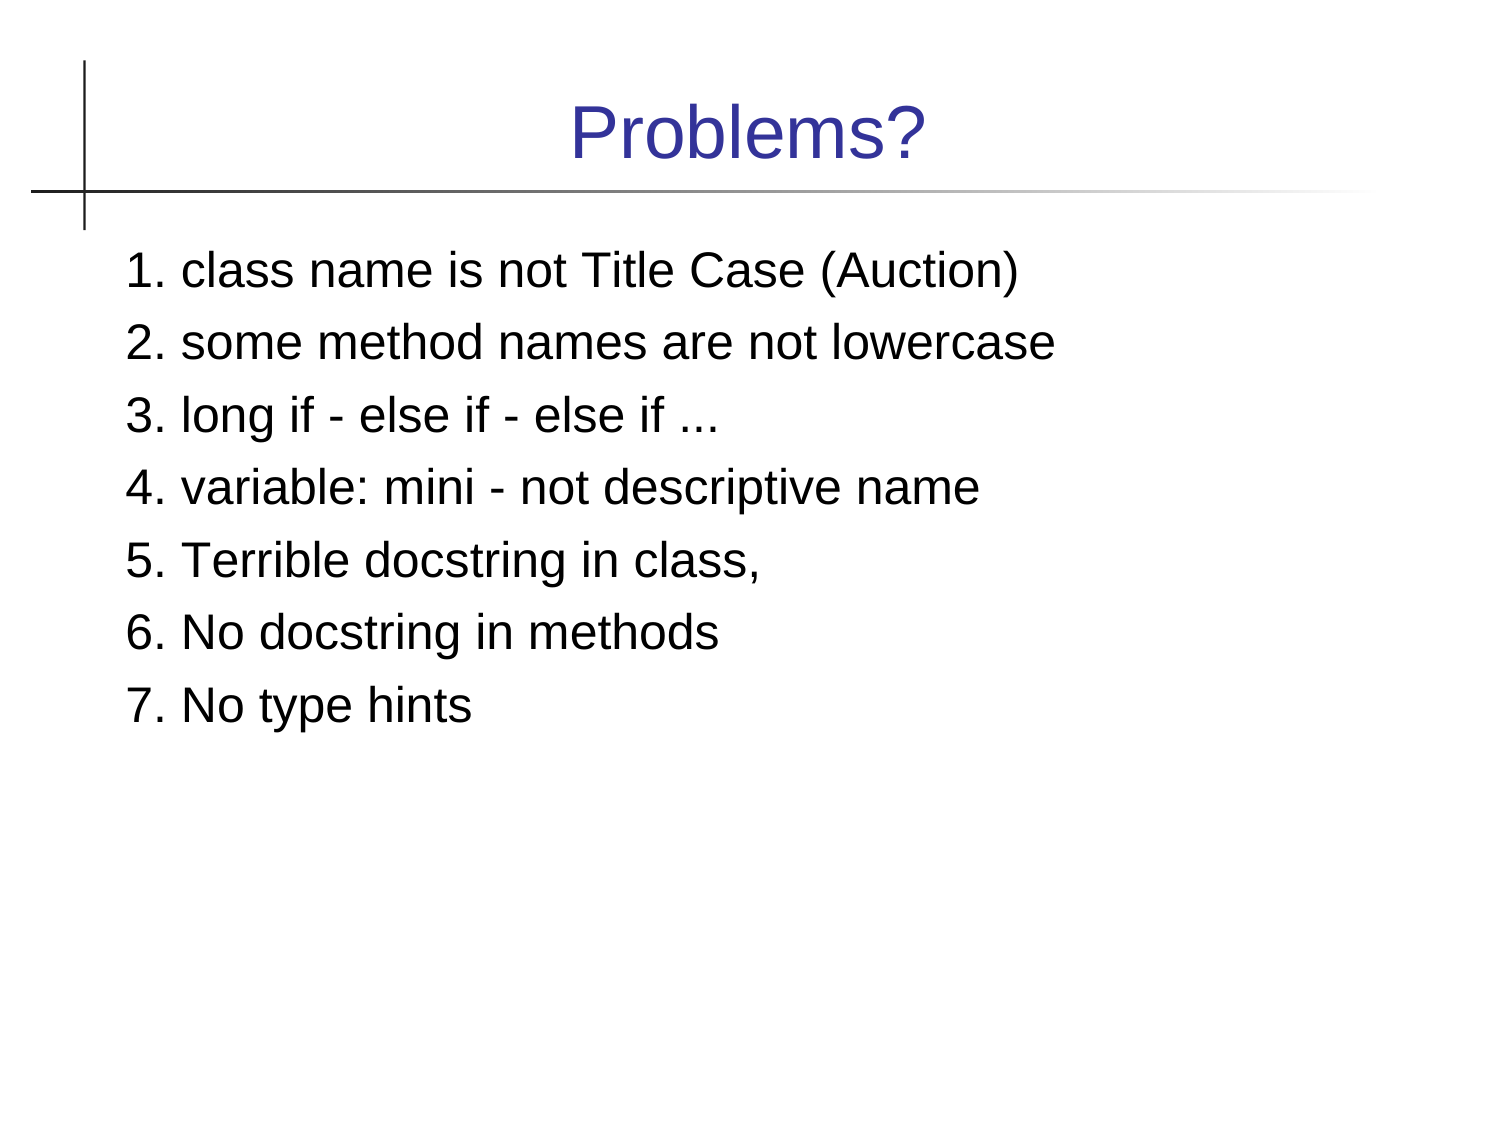

# Problems?
1. class name is not Title Case (Auction)
2. some method names are not lowercase
3. long if - else if - else if ...
4. variable: mini - not descriptive name
5. Terrible docstring in class,
6. No docstring in methods
7. No type hints